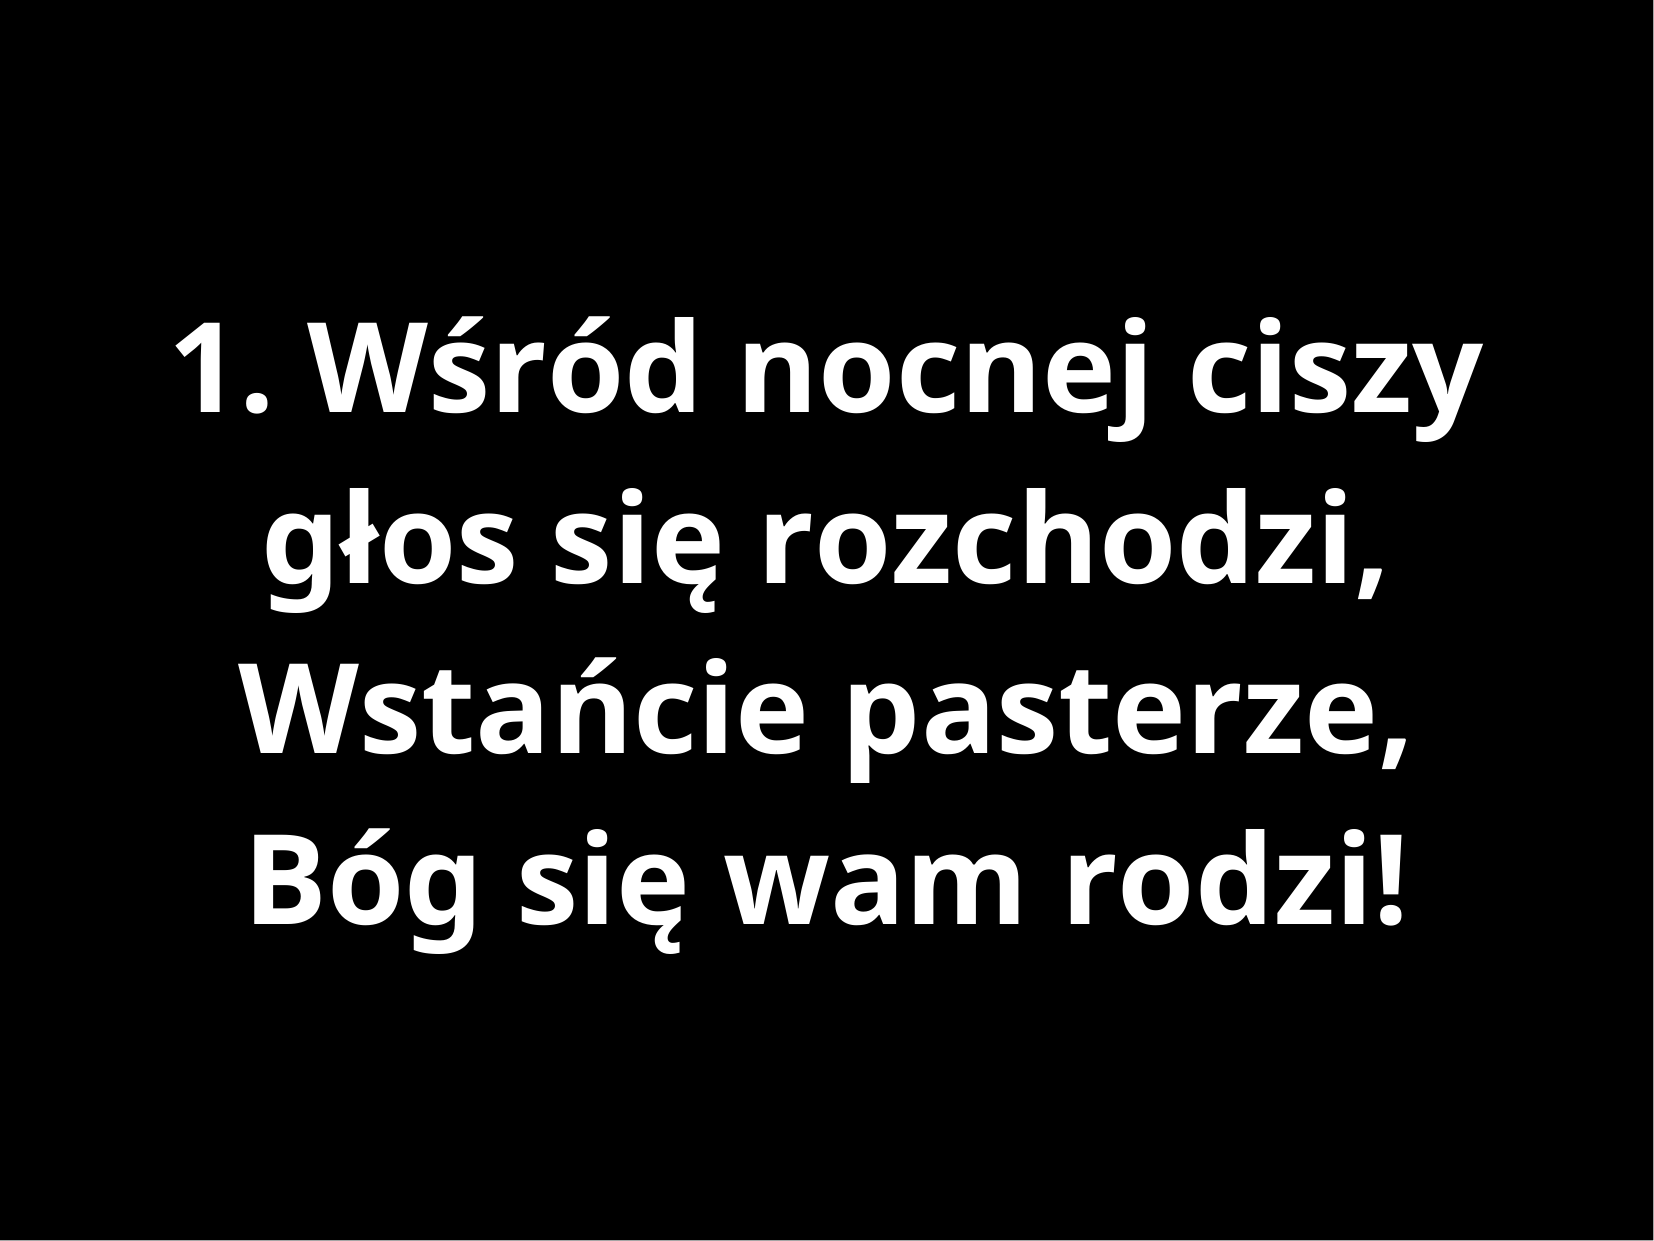

# 1. Wśród nocnej ciszy głos się rozchodzi, Wstańcie pasterze, Bóg się wam rodzi!